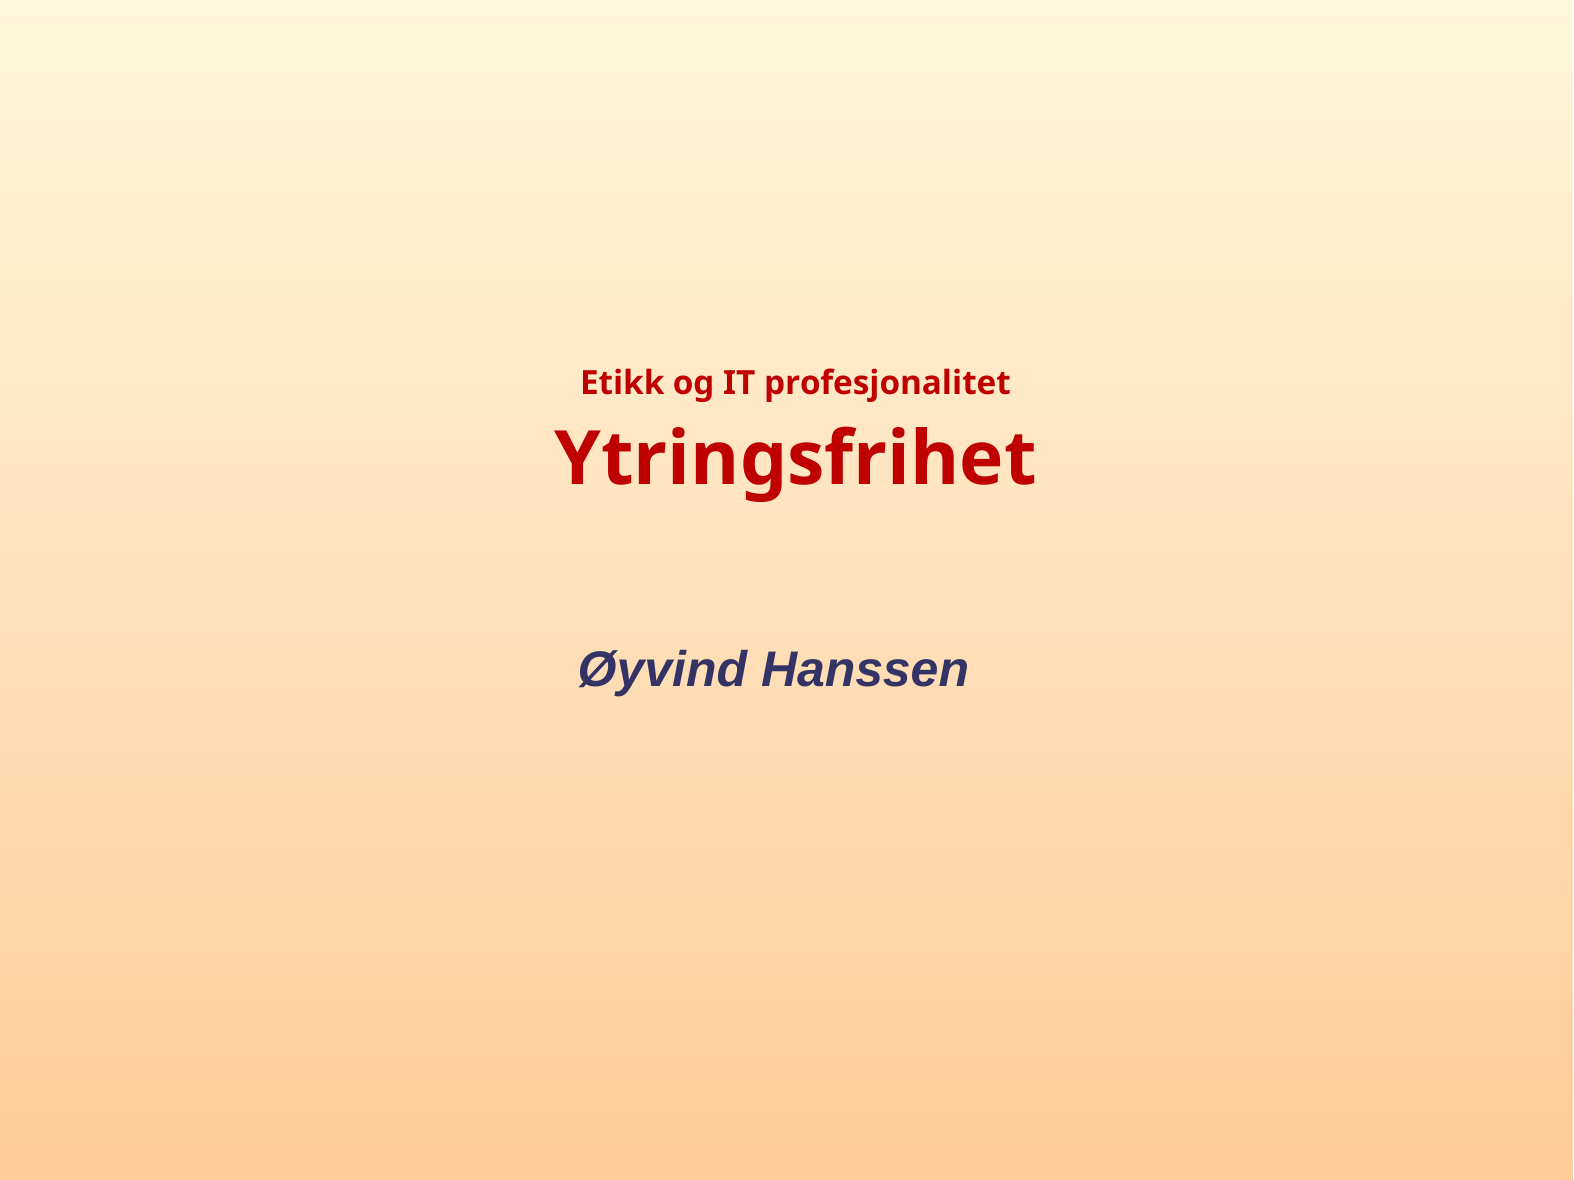

# Etikk og IT profesjonalitet Ytringsfrihet
Øyvind Hanssen